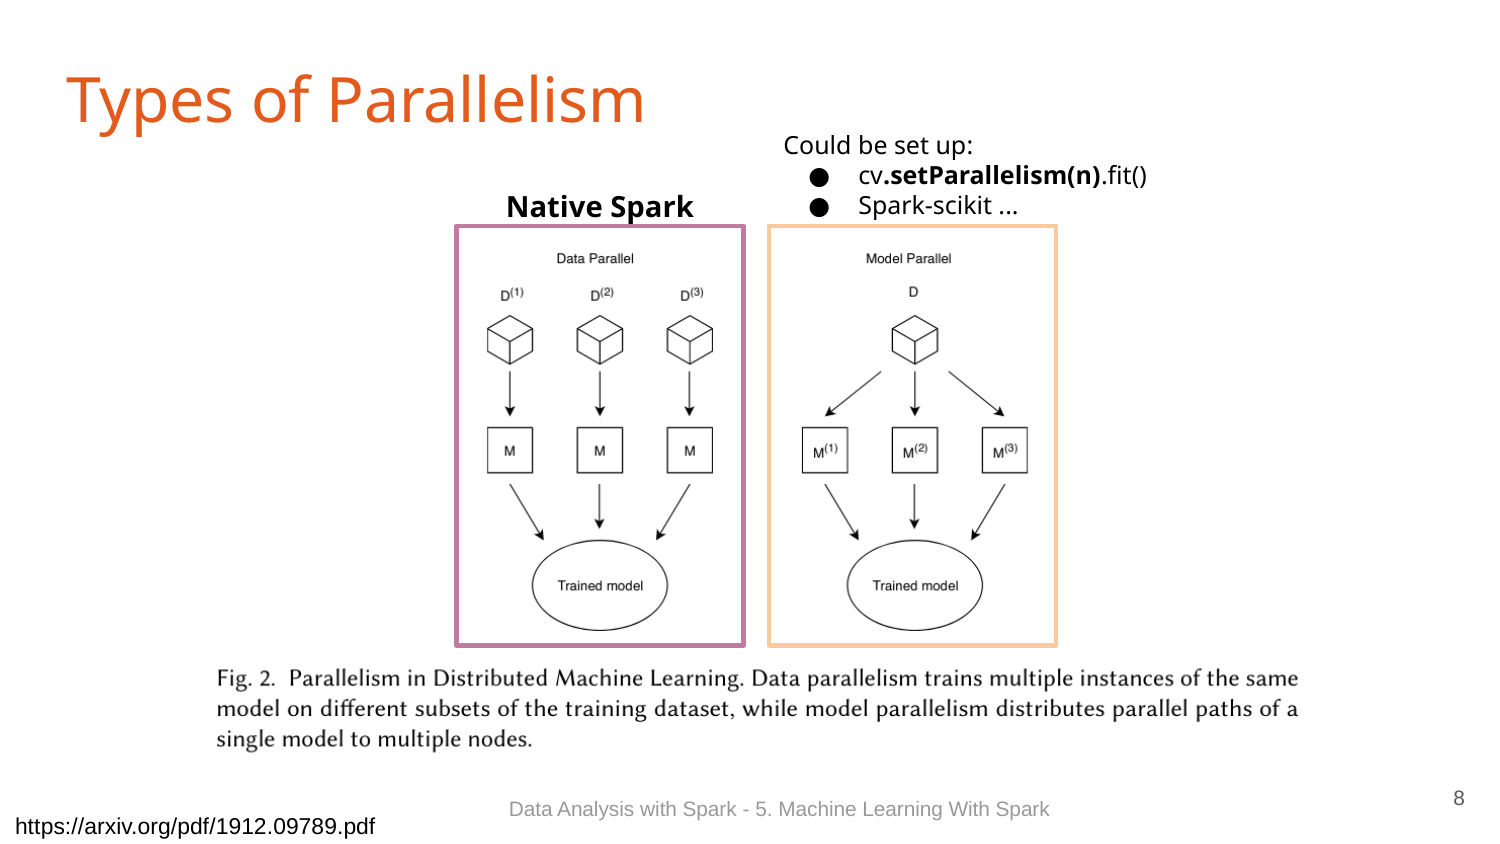

# Types of Parallelism
Could be set up:
cv.setParallelism(n).fit()
Spark-scikit ...
Native Spark
Data Analysis with Spark - 5. Machine Learning With Spark
https://arxiv.org/pdf/1912.09789.pdf